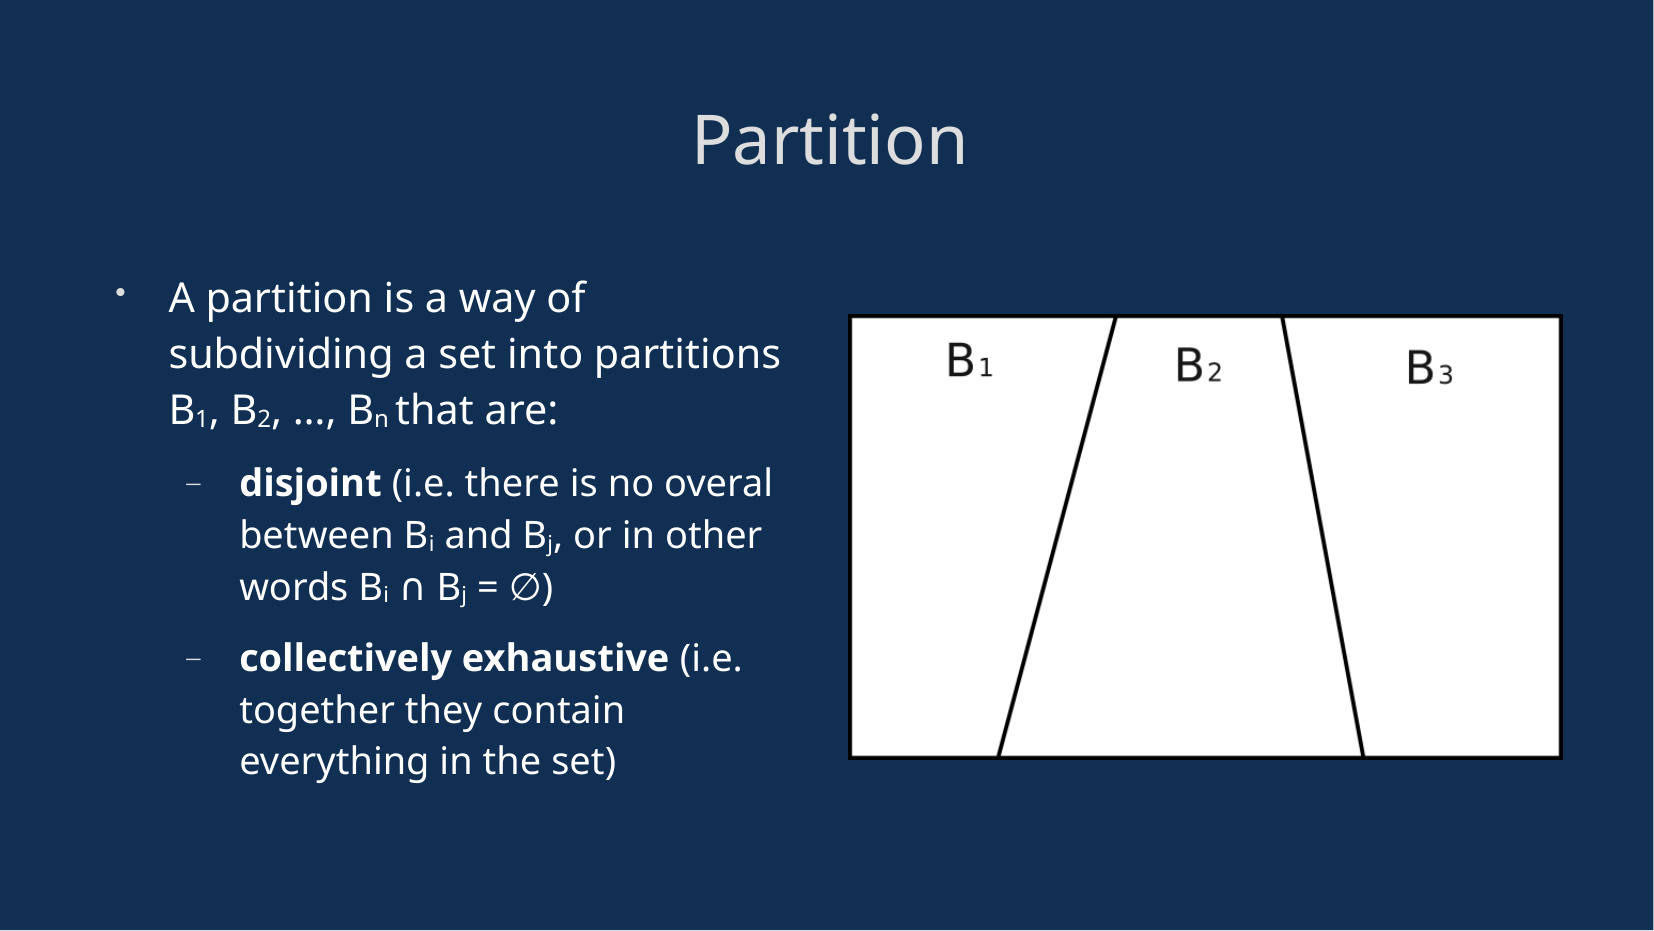

# Partition
A partition is a way of subdividing a set into partitions B1, B2, …, Bn that are:
disjoint (i.e. there is no overal between Bi and Bj, or in other words Bi ∩ Bj = ∅)
collectively exhaustive (i.e. together they contain everything in the set)